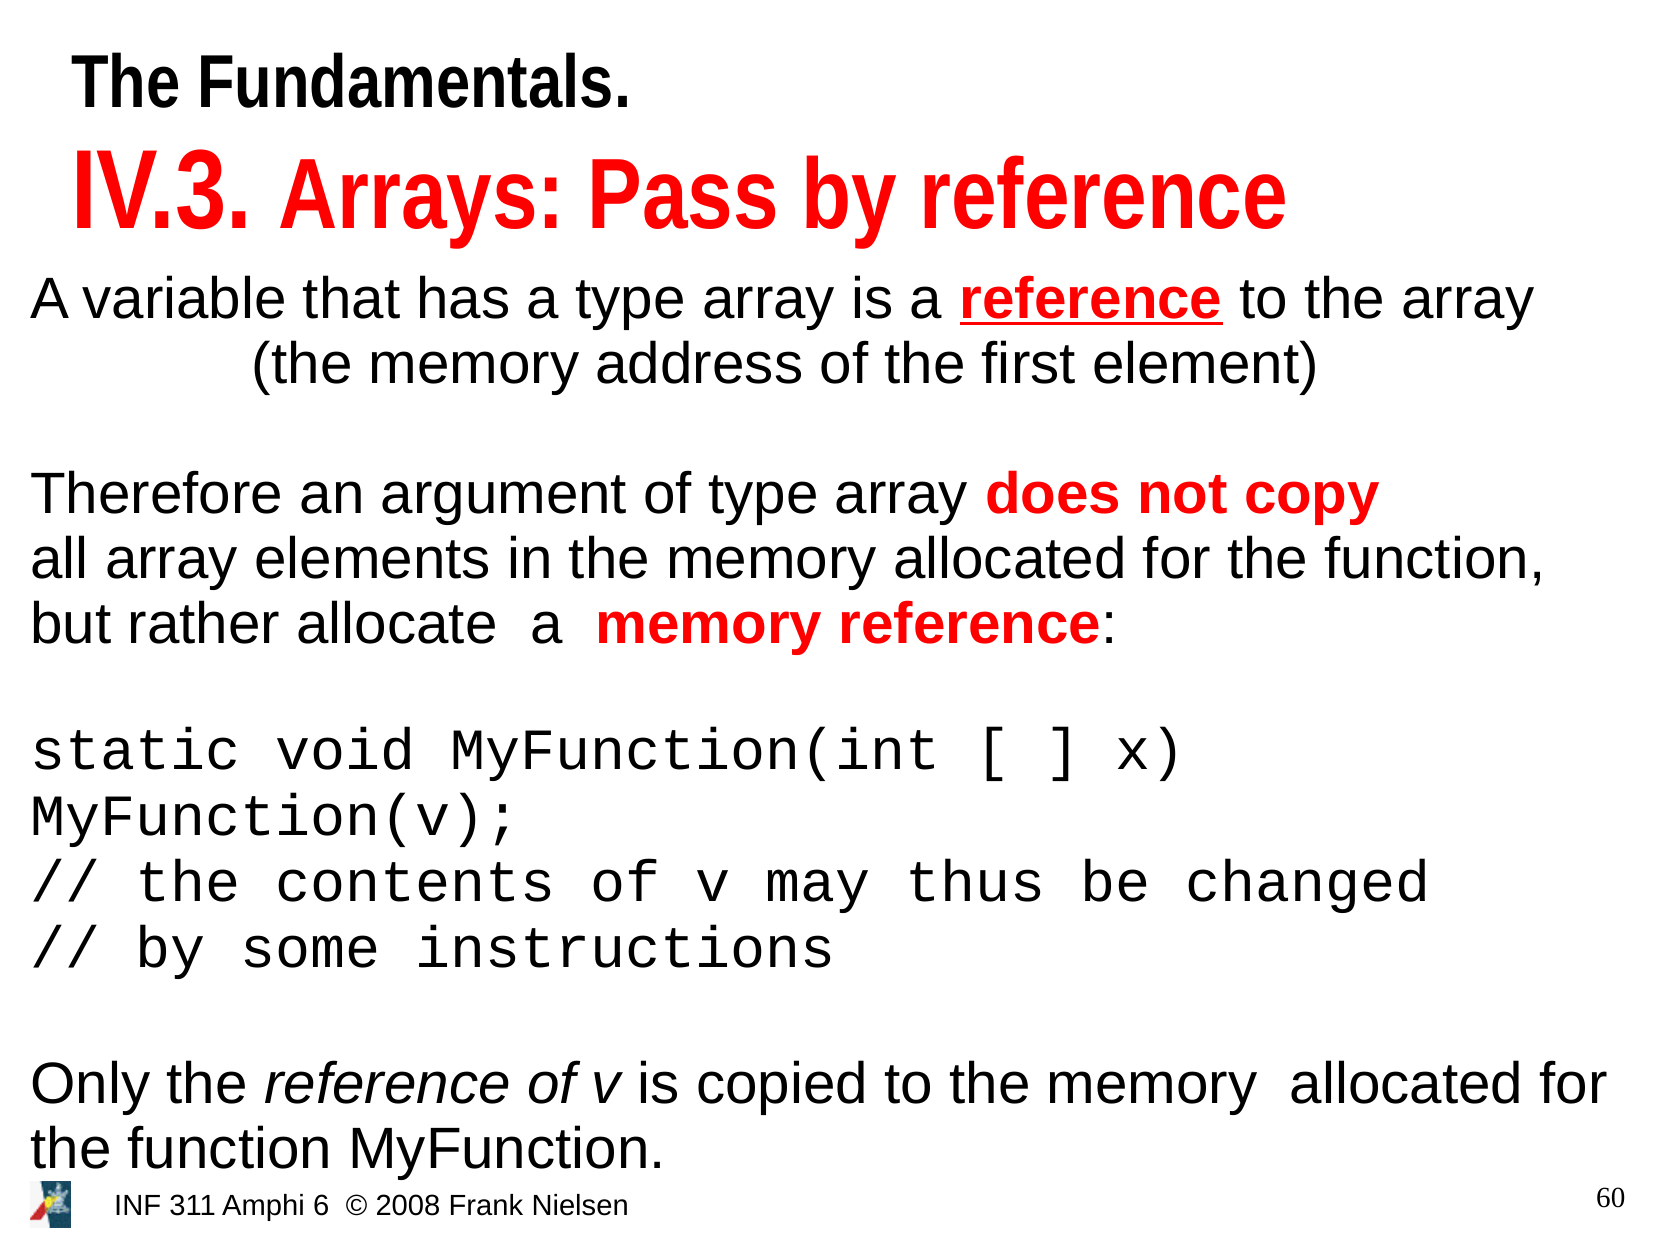

The Fundamentals.
IV.3. Arrays: Pass by reference
A variable that has a type array is a reference to the array
			(the memory address of the first element)
Therefore an argument of type array does not copy
all array elements in the memory allocated for the function,
but rather allocate a memory reference:
static void MyFunction(int [ ] x)
MyFunction(v);
// the contents of v may thus be changed
// by some instructions
Only the reference of v is copied to the memory allocated for
the function MyFunction.